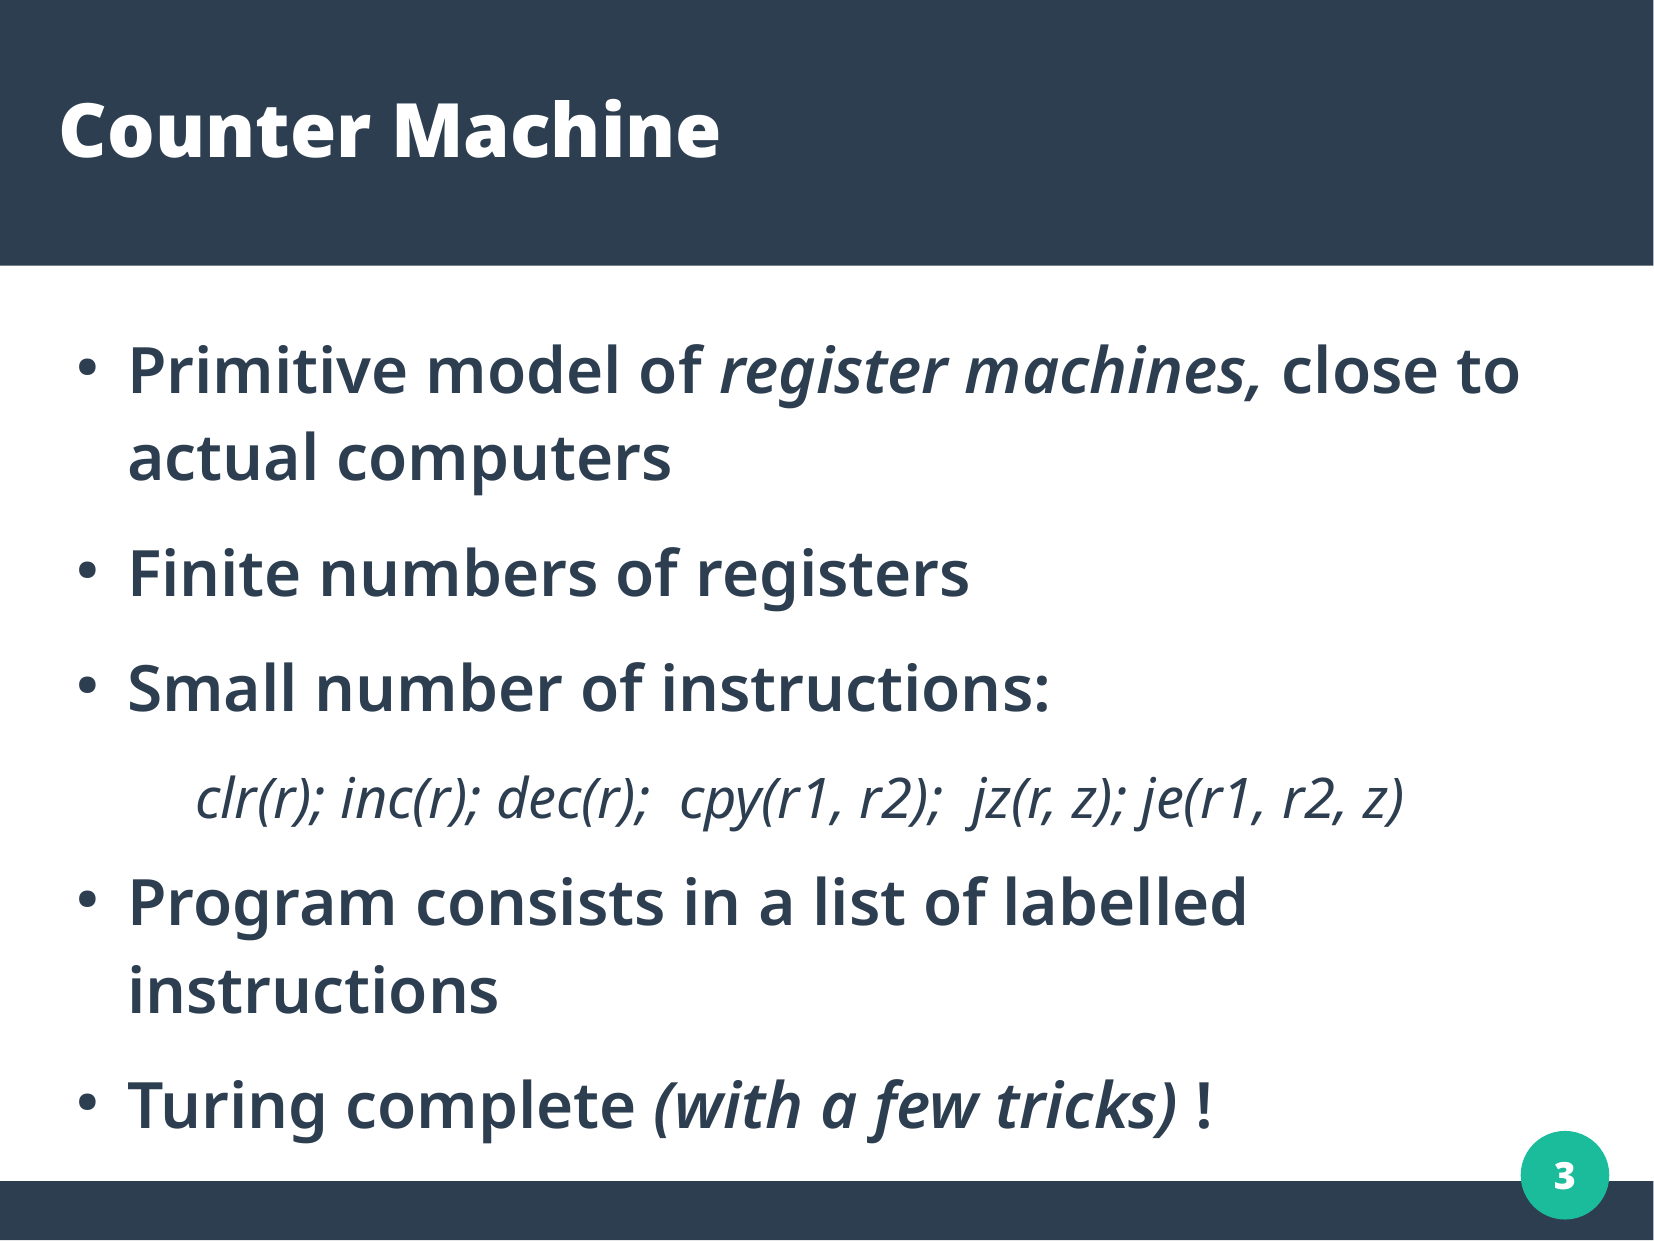

# Counter Machine
Primitive model of register machines, close to actual computers
Finite numbers of registers
Small number of instructions:
clr(r); inc(r); dec(r); cpy(r1, r2); jz(r, z); je(r1, r2, z)
Program consists in a list of labelled instructions
Turing complete (with a few tricks) !
3